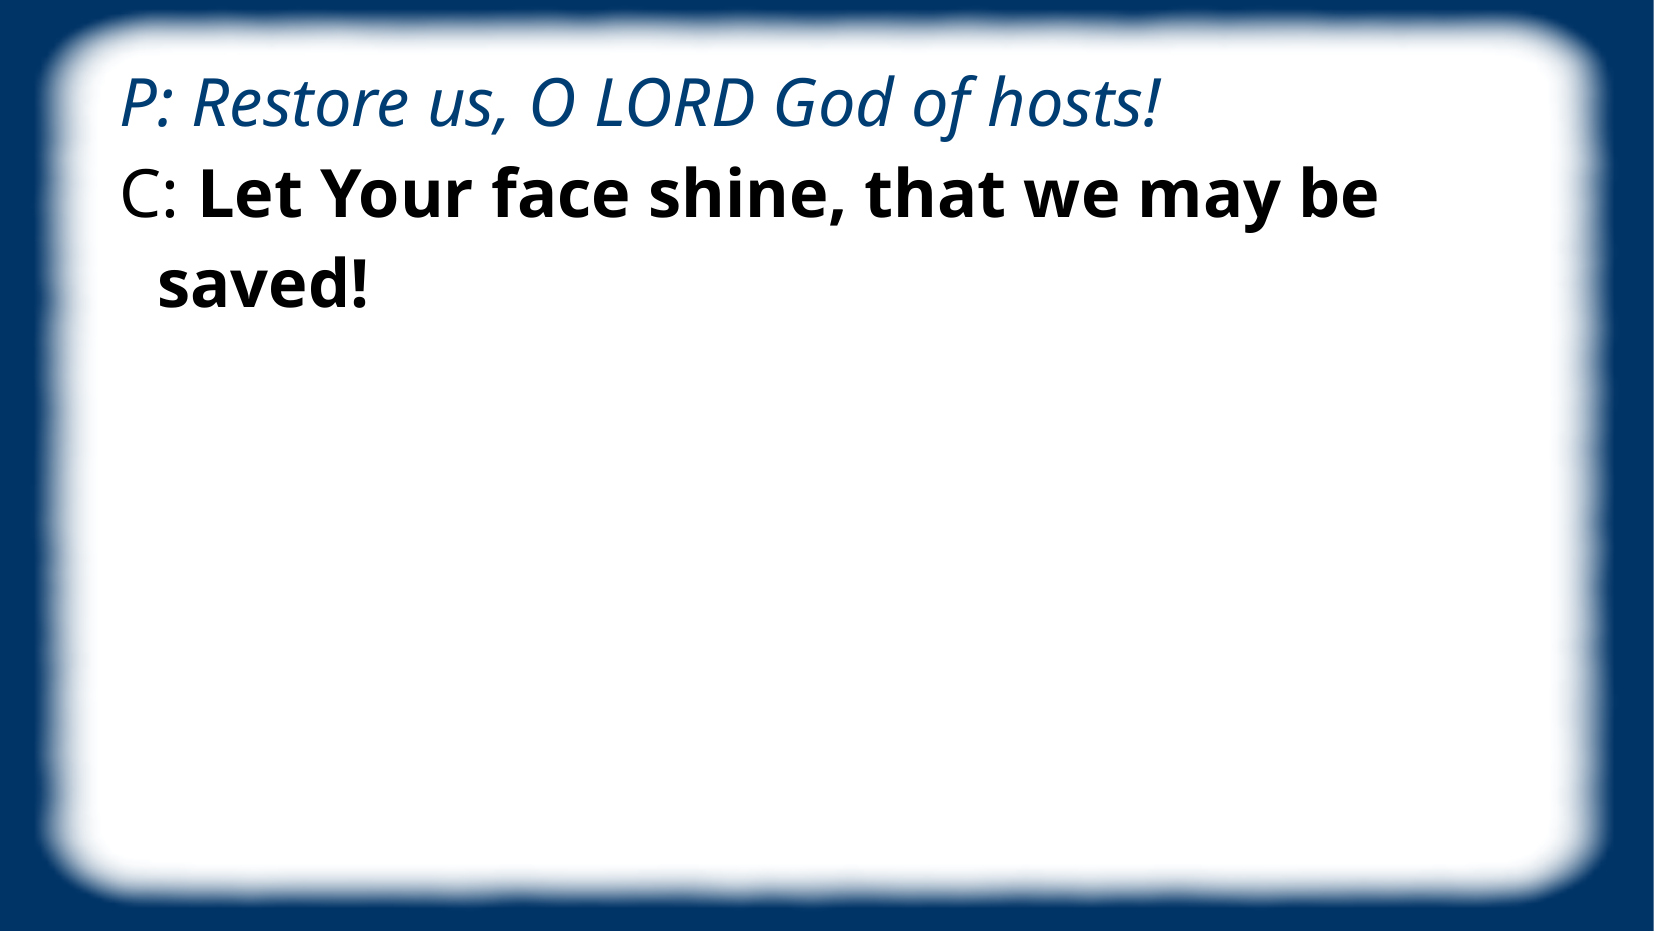

P: Restore us, O LORD God of hosts!
C: Let Your face shine, that we may be saved!